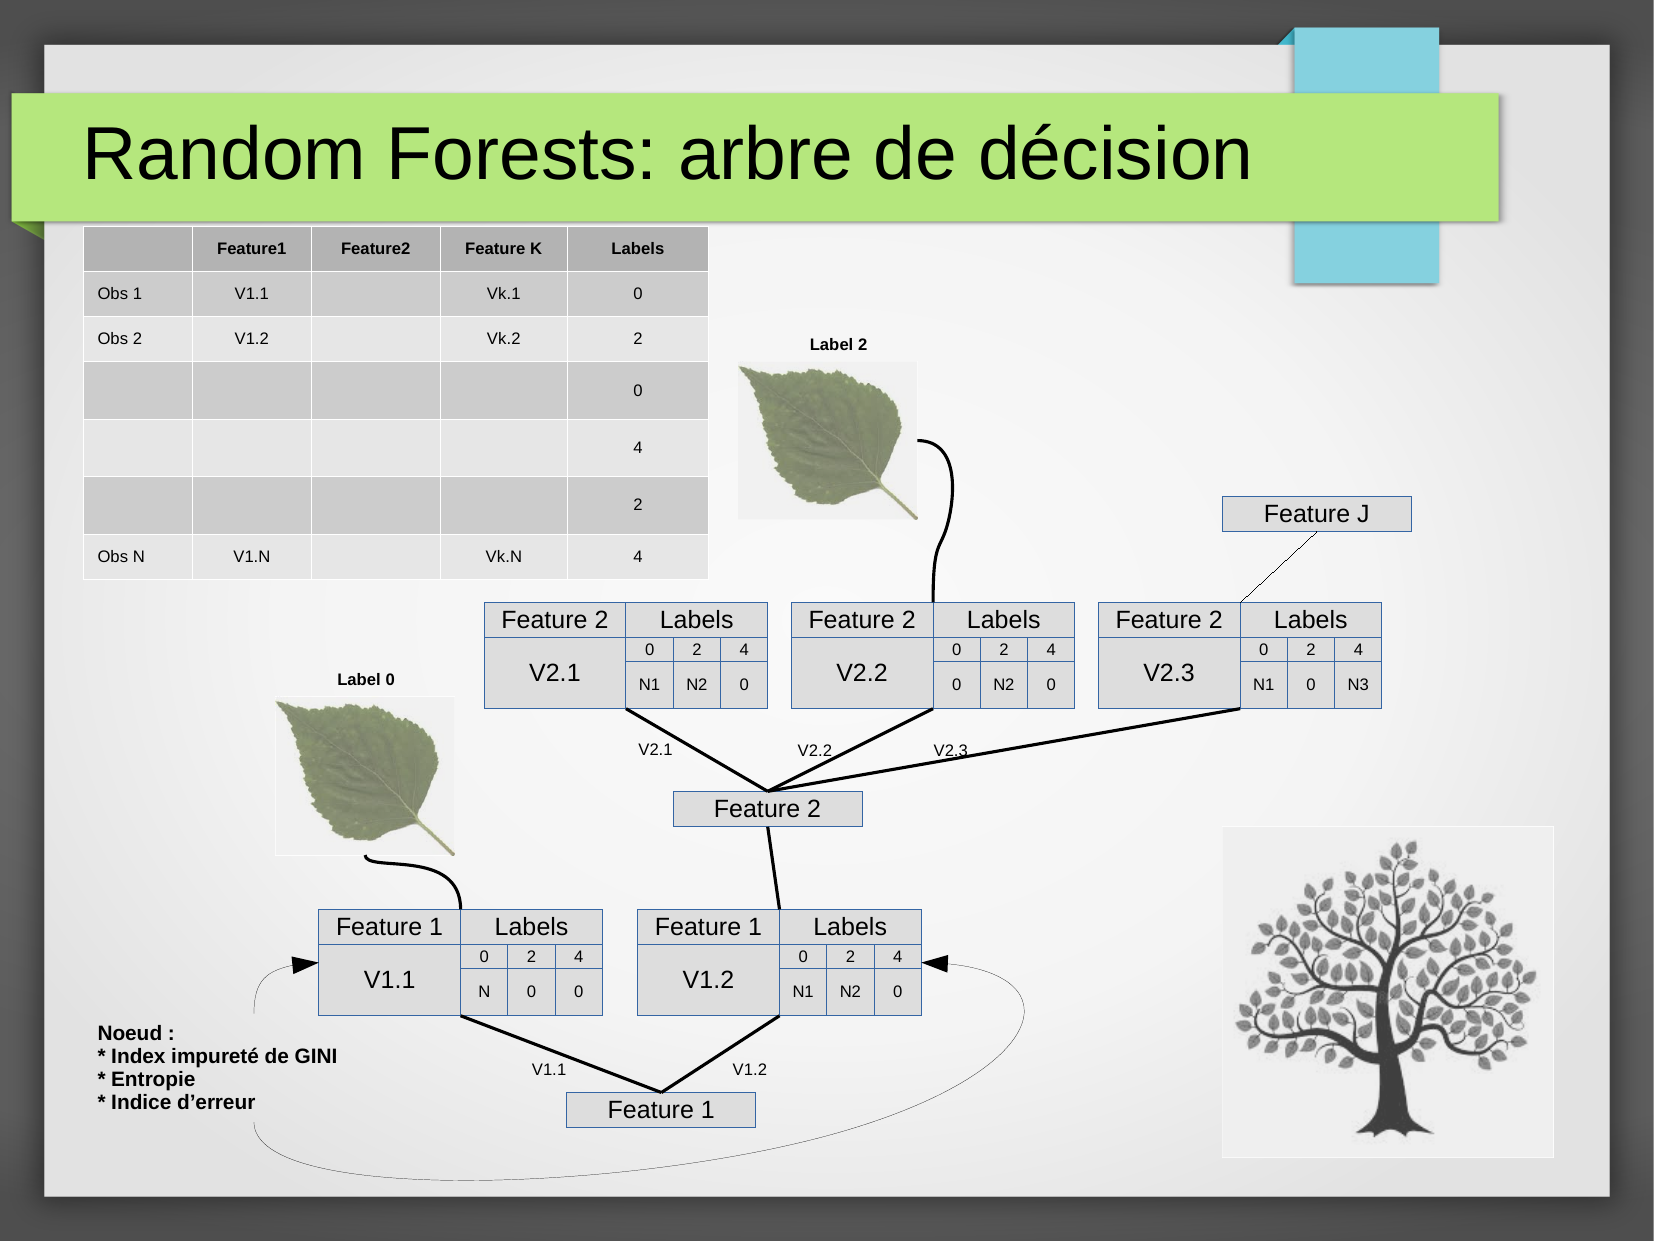

# Random Forests: arbre de décision
| | Feature1 | Feature2 | Feature K | Labels |
| --- | --- | --- | --- | --- |
| Obs 1 | V1.1 | | Vk.1 | 0 |
| Obs 2 | V1.2 | | Vk.2 | 2 |
| | | | | 0 |
| | | | | 4 |
| | | | | 2 |
| Obs N | V1.N | | Vk.N | 4 |
Label 2
Feature J
Feature 2
Labels
V2.1
0
2
4
N1
N2
0
Feature 2
Labels
V2.2
0
2
4
0
N2
0
Feature 2
Labels
V2.3
0
2
4
N1
0
N3
Label 0
V2.1
V2.2
V2.3
Feature 2
Feature 1
Labels
V1.1
0
2
4
N
0
0
Feature 1
Labels
V1.2
0
2
4
N1
N2
0
Noeud :
* Index impureté de GINI
* Entropie
* Indice d’erreur
V1.1
V1.2
Feature 1